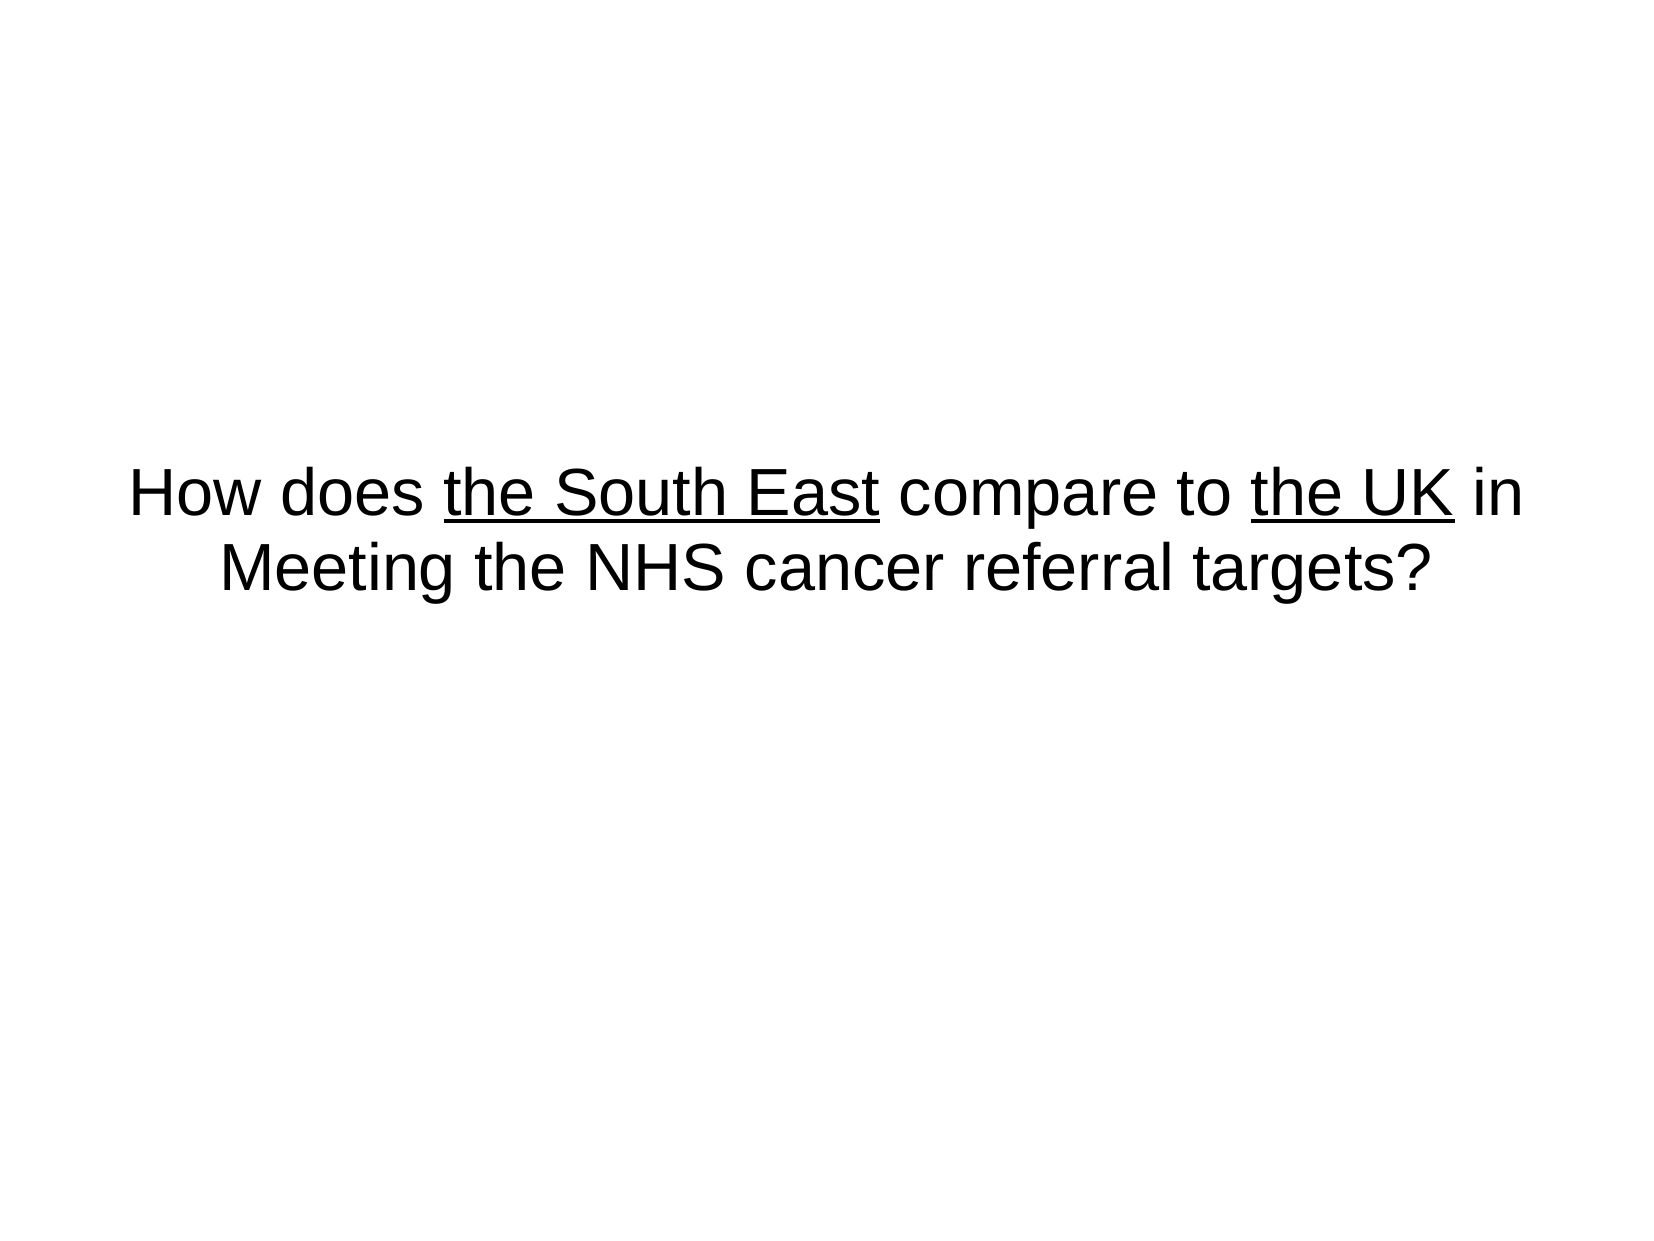

# How does the South East compare to the UK in
Meeting the NHS cancer referral targets?